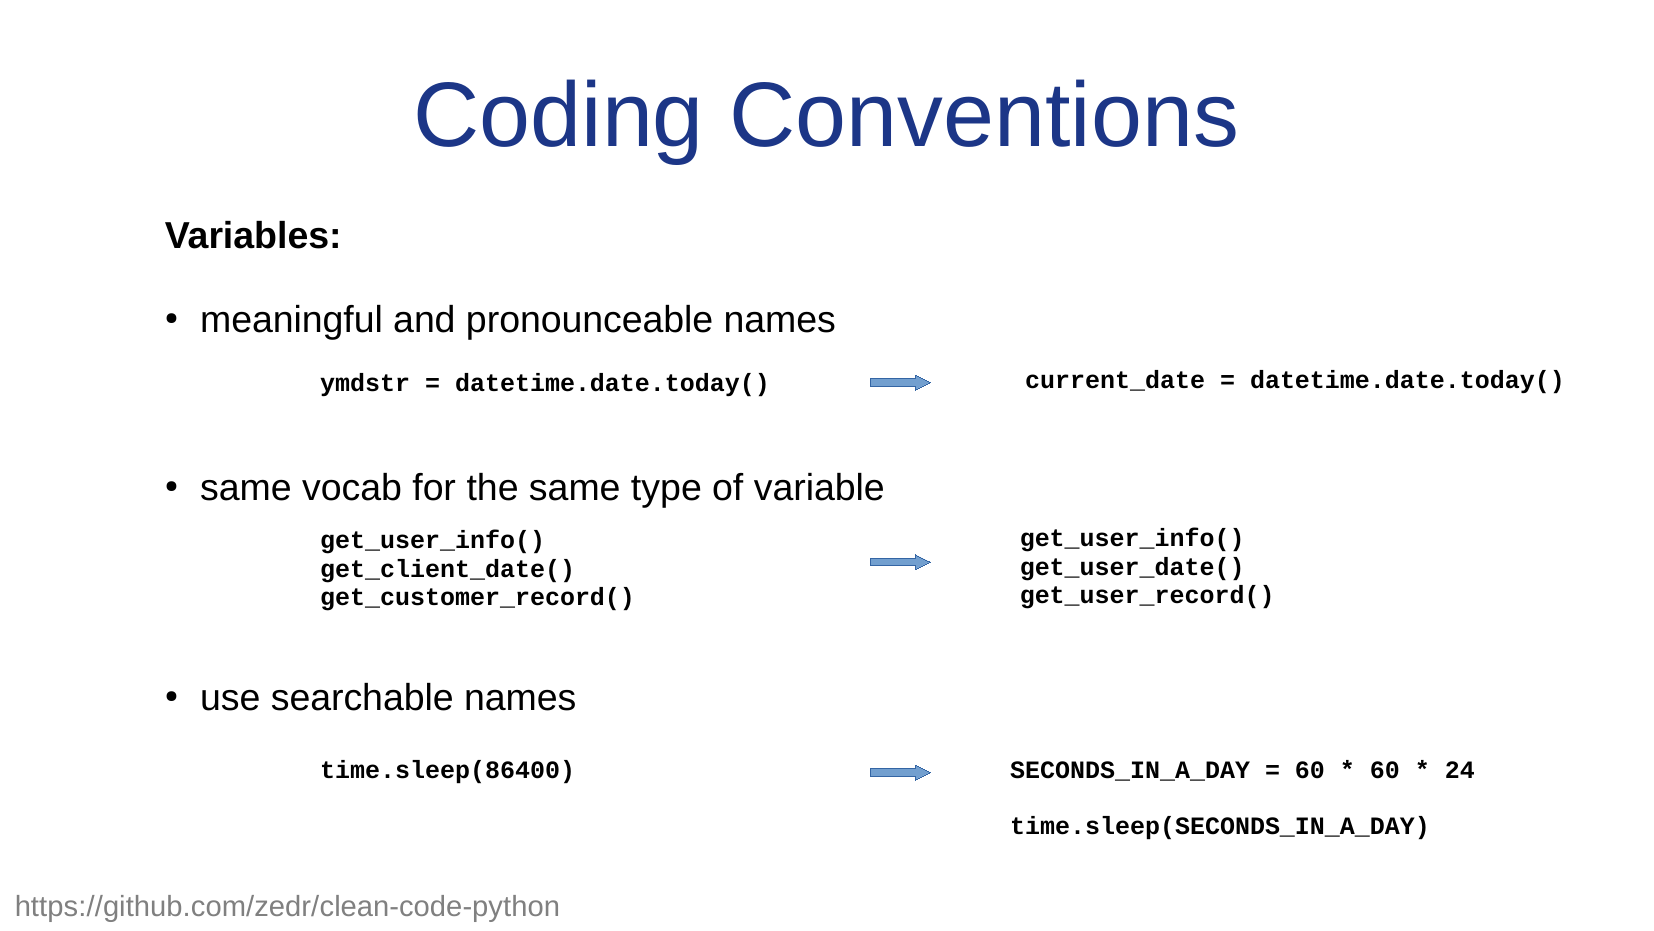

# Coding Conventions
Variables:
meaningful and pronounceable names
same vocab for the same type of variable
use searchable names
current_date = datetime.date.today()
ymdstr = datetime.date.today()
get_user_info()
get_user_date()
get_user_record()
get_user_info()
get_client_date()
get_customer_record()
time.sleep(86400)
SECONDS_IN_A_DAY = 60 * 60 * 24
time.sleep(SECONDS_IN_A_DAY)
https://github.com/zedr/clean-code-python